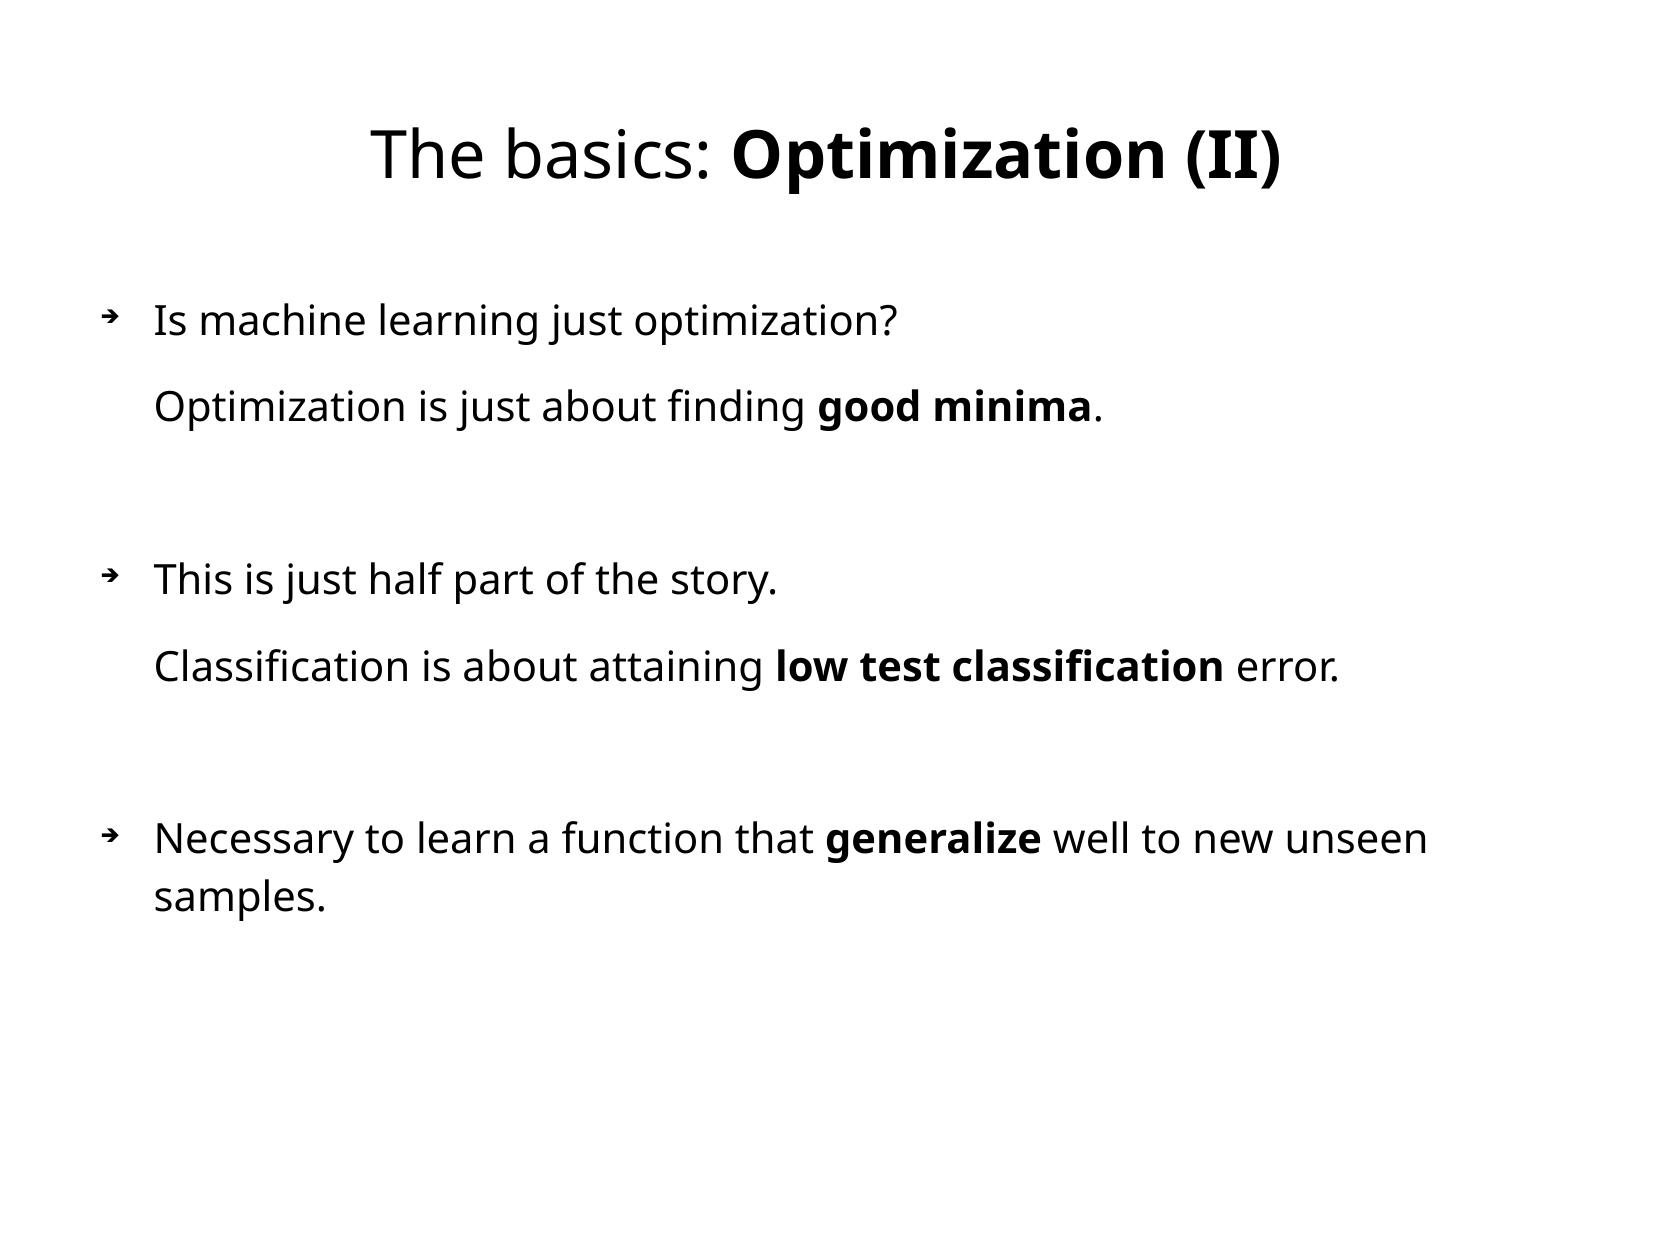

# The basics: Optimization (II)
Is machine learning just optimization?
Optimization is just about finding good minima.
This is just half part of the story.
Classification is about attaining low test classification error.
Necessary to learn a function that generalize well to new unseen samples.